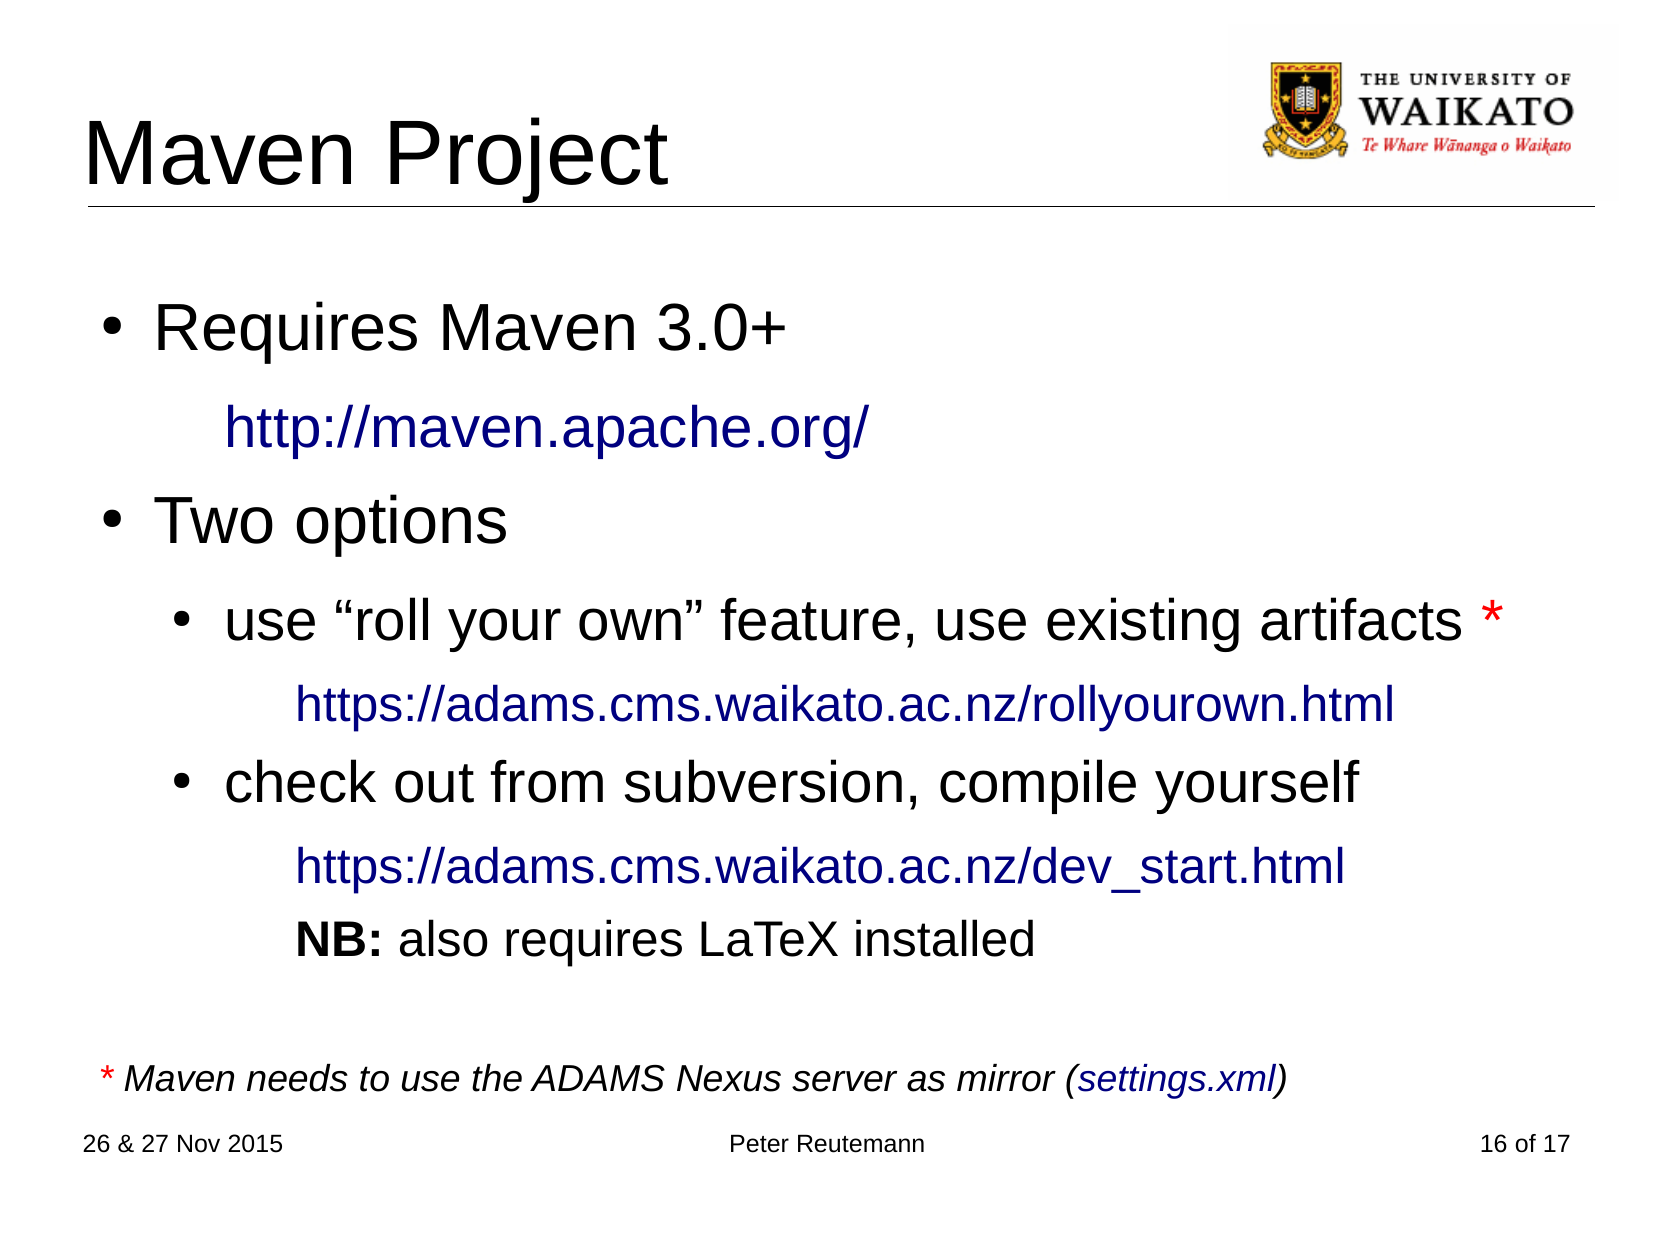

# Maven Project
Requires Maven 3.0+
http://maven.apache.org/
Two options
use “roll your own” feature, use existing artifacts *
https://adams.cms.waikato.ac.nz/rollyourown.html
check out from subversion, compile yourself
https://adams.cms.waikato.ac.nz/dev_start.html
NB: also requires LaTeX installed
* Maven needs to use the ADAMS Nexus server as mirror (settings.xml)
26 & 27 Nov 2015
Peter Reutemann
16